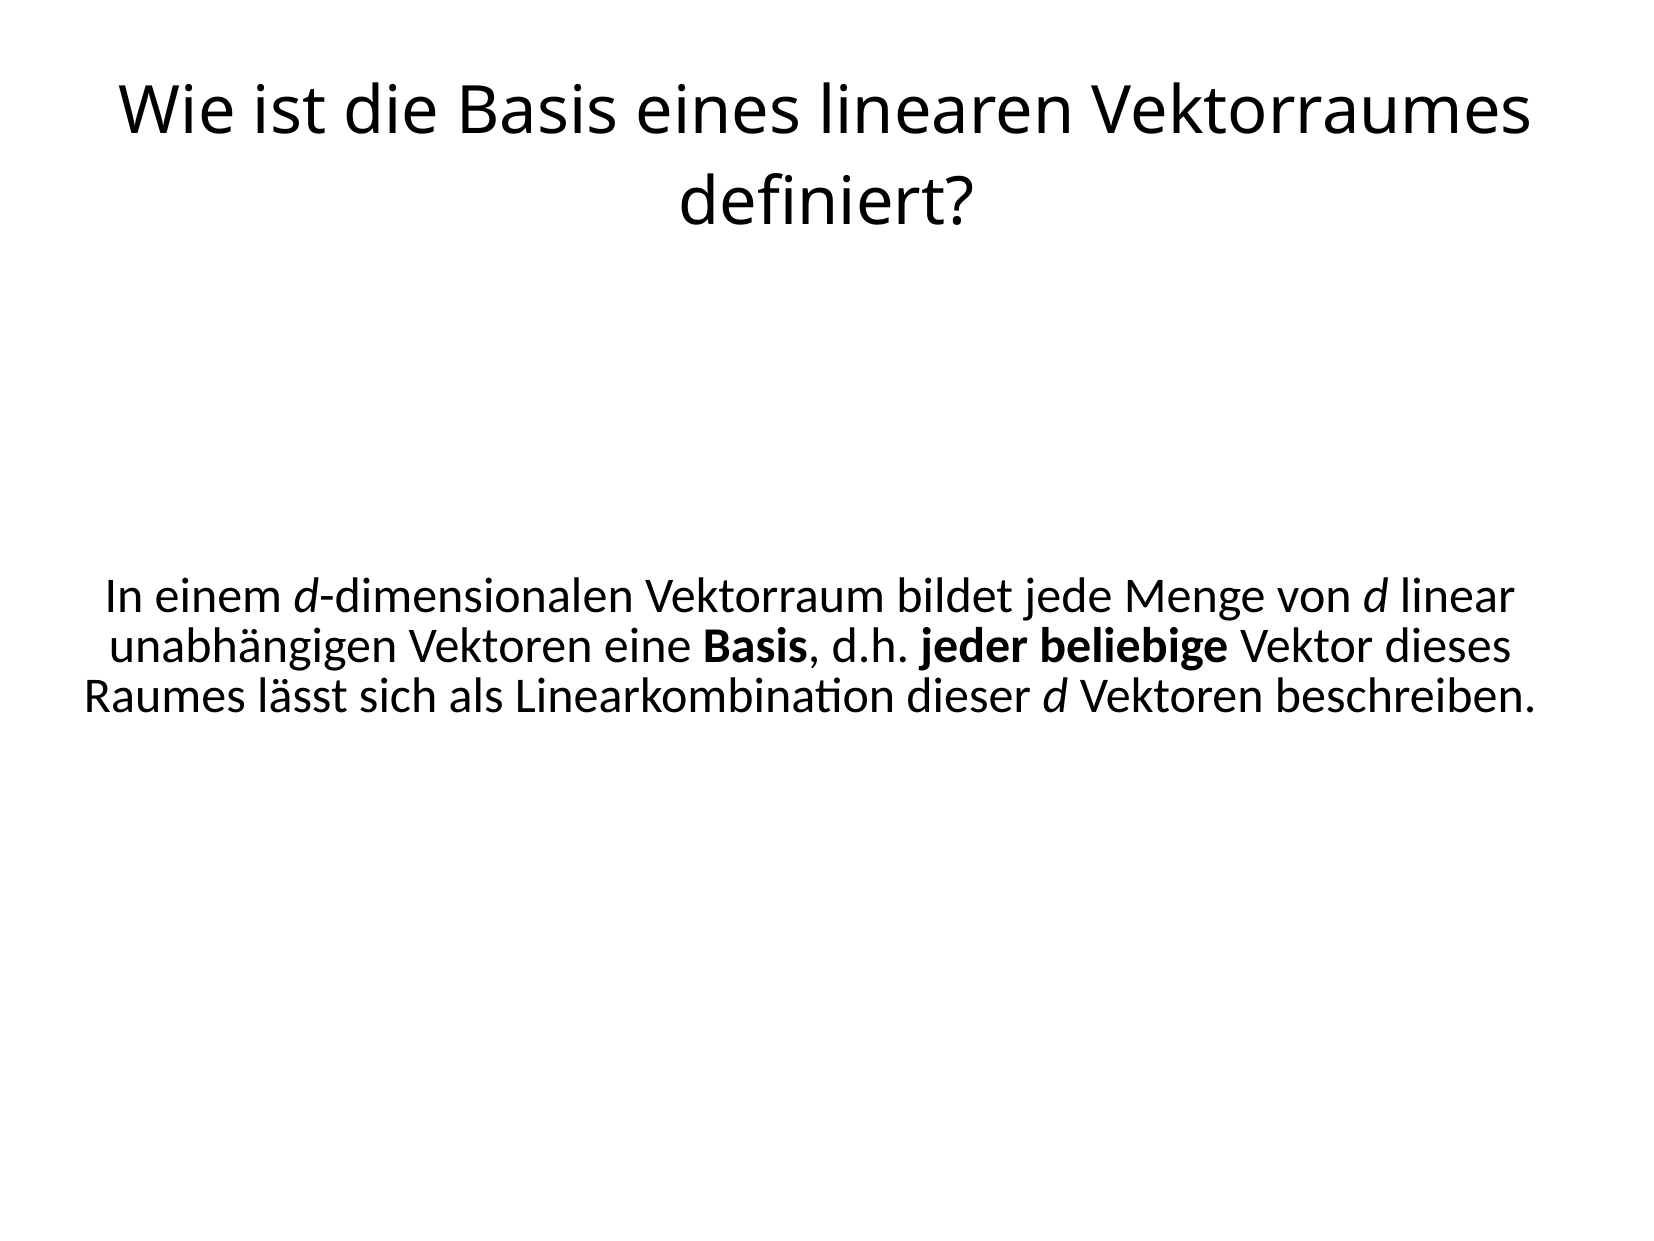

# Wie ist die Basis eines linearen Vektorraumes definiert?
In einem d-dimensionalen Vektorraum bildet jede Menge von d linear unabhängigen Vektoren eine Basis, d.h. jeder beliebige Vektor dieses Raumes lässt sich als Linearkombination dieser d Vektoren beschreiben.